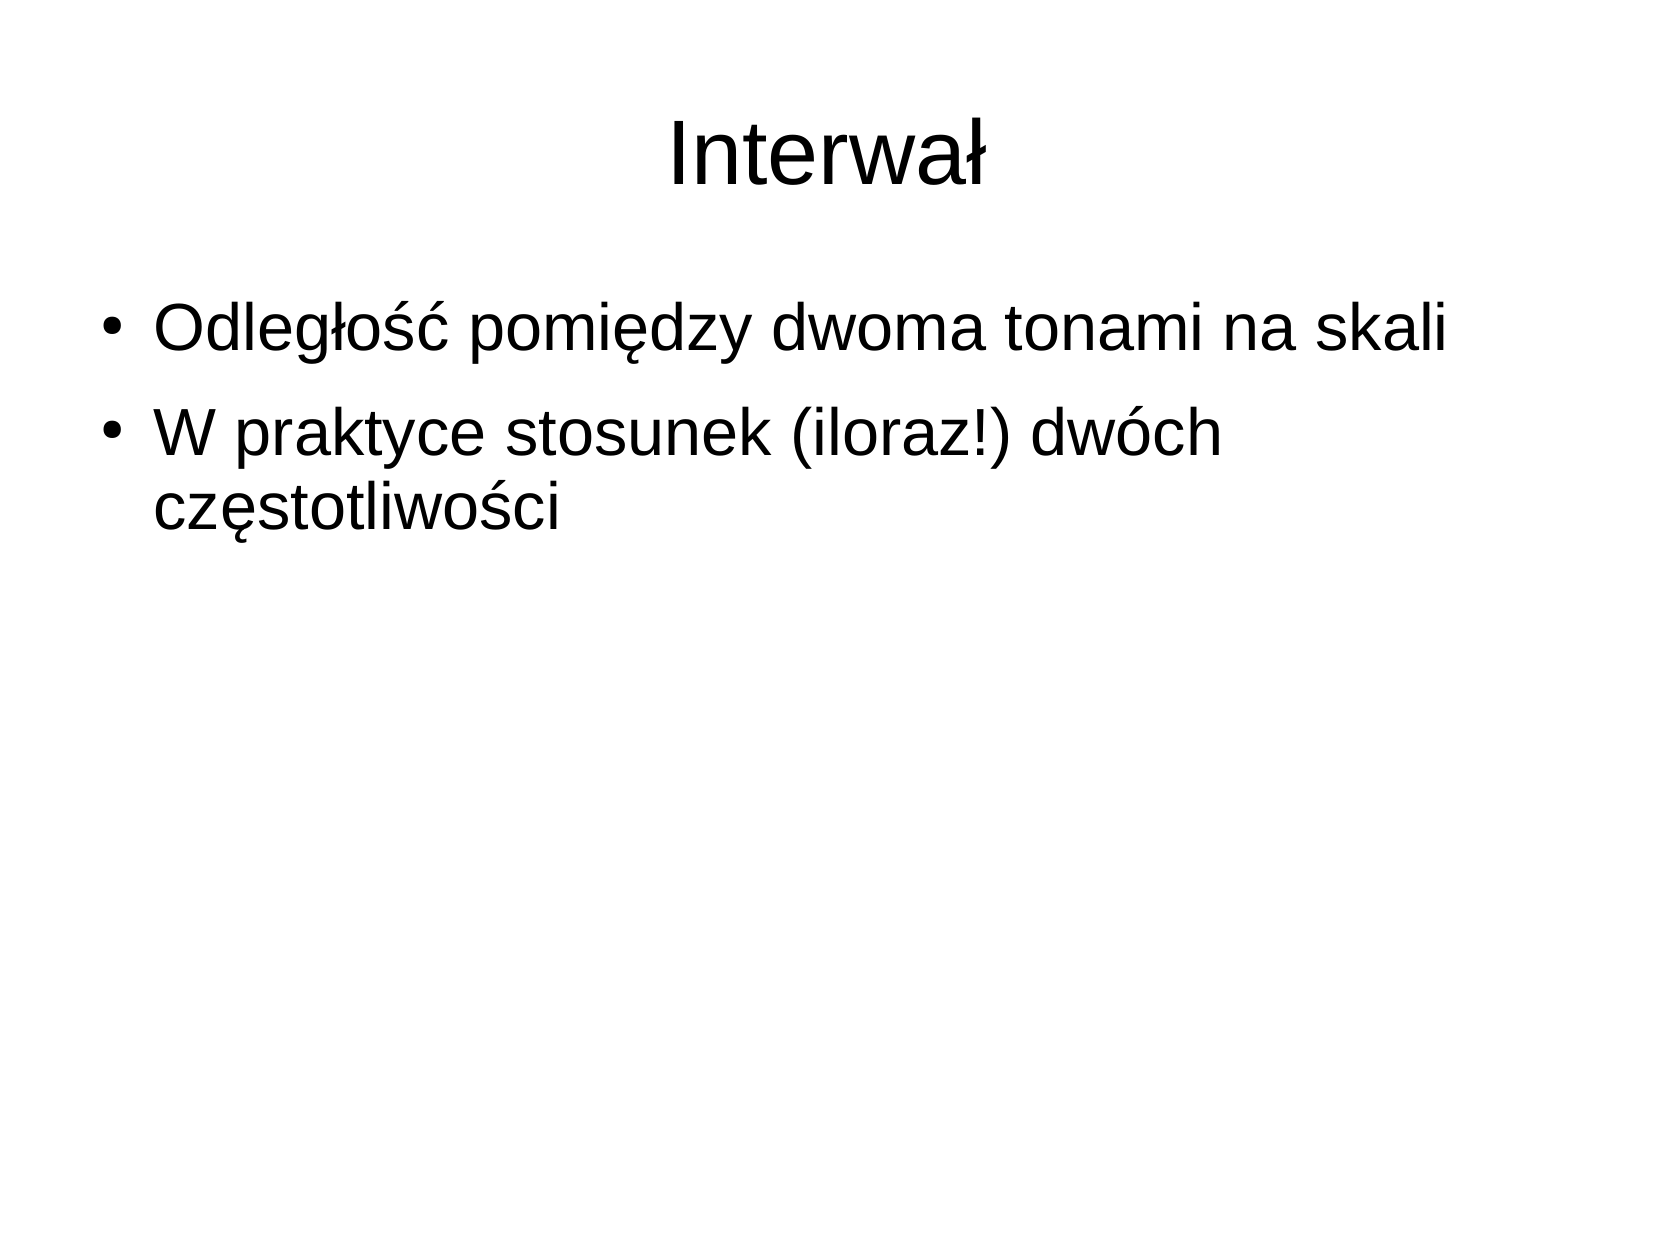

# Interwał
Odległość pomiędzy dwoma tonami na skali
W praktyce stosunek (iloraz!) dwóch częstotliwości